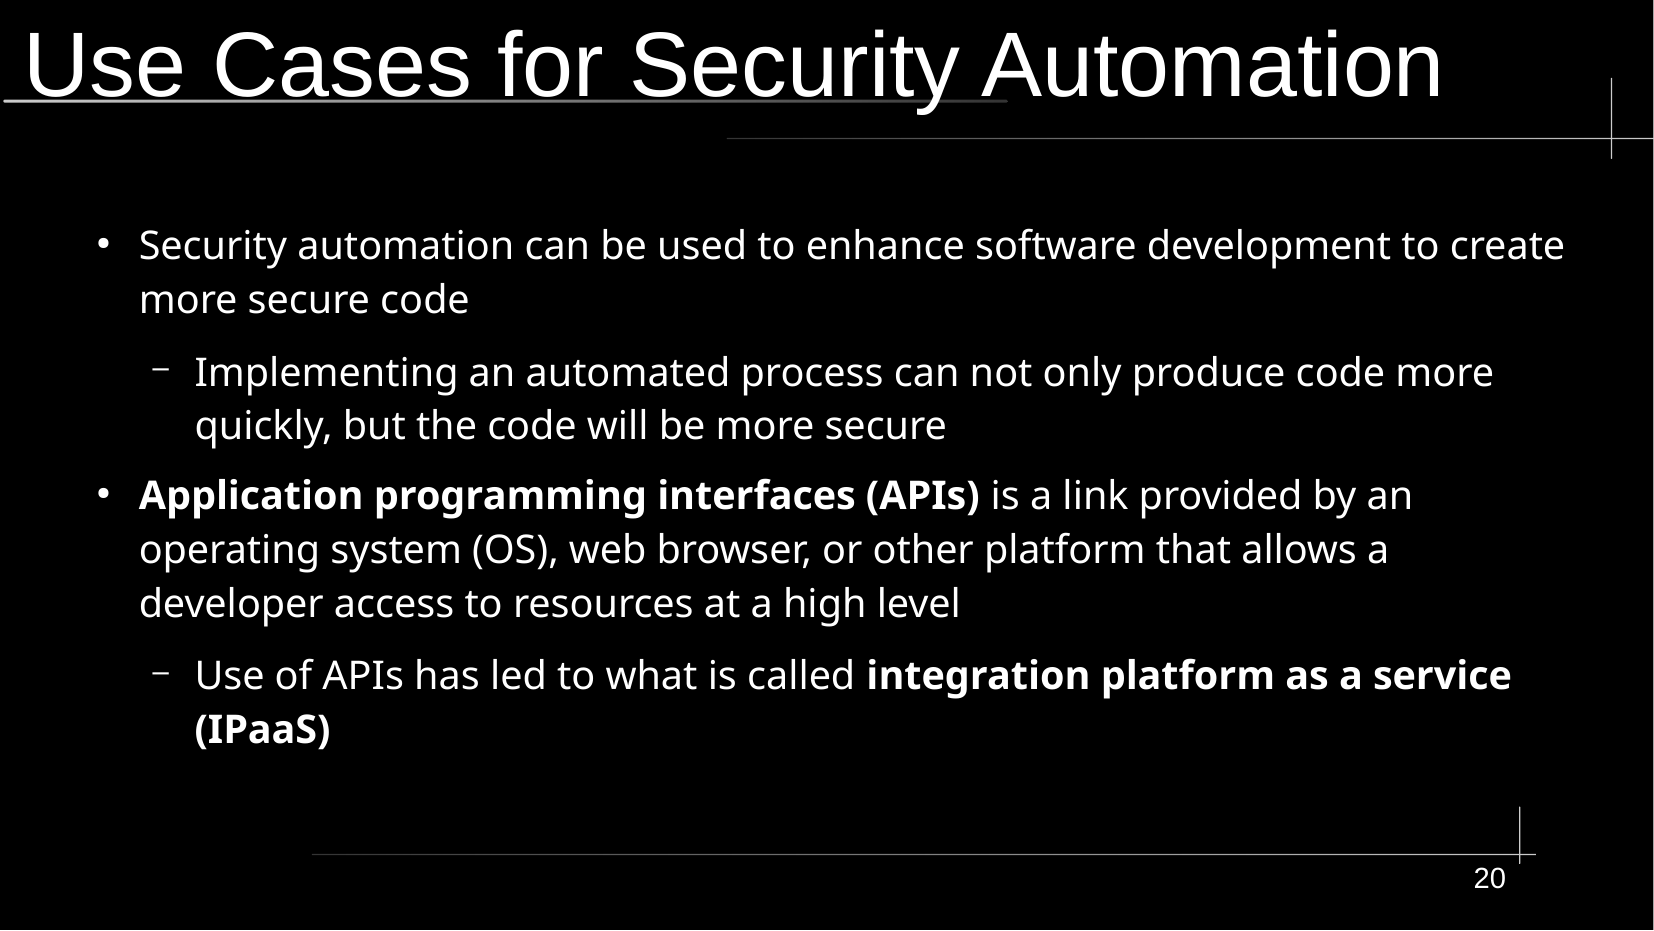

# Use Cases for Security Automation
Security automation can be used to enhance software development to create more secure code
Implementing an automated process can not only produce code more quickly, but the code will be more secure
Application programming interfaces (APIs) is a link provided by an operating system (OS), web browser, or other platform that allows a developer access to resources at a high level
Use of APIs has led to what is called integration platform as a service (IPaaS)
20